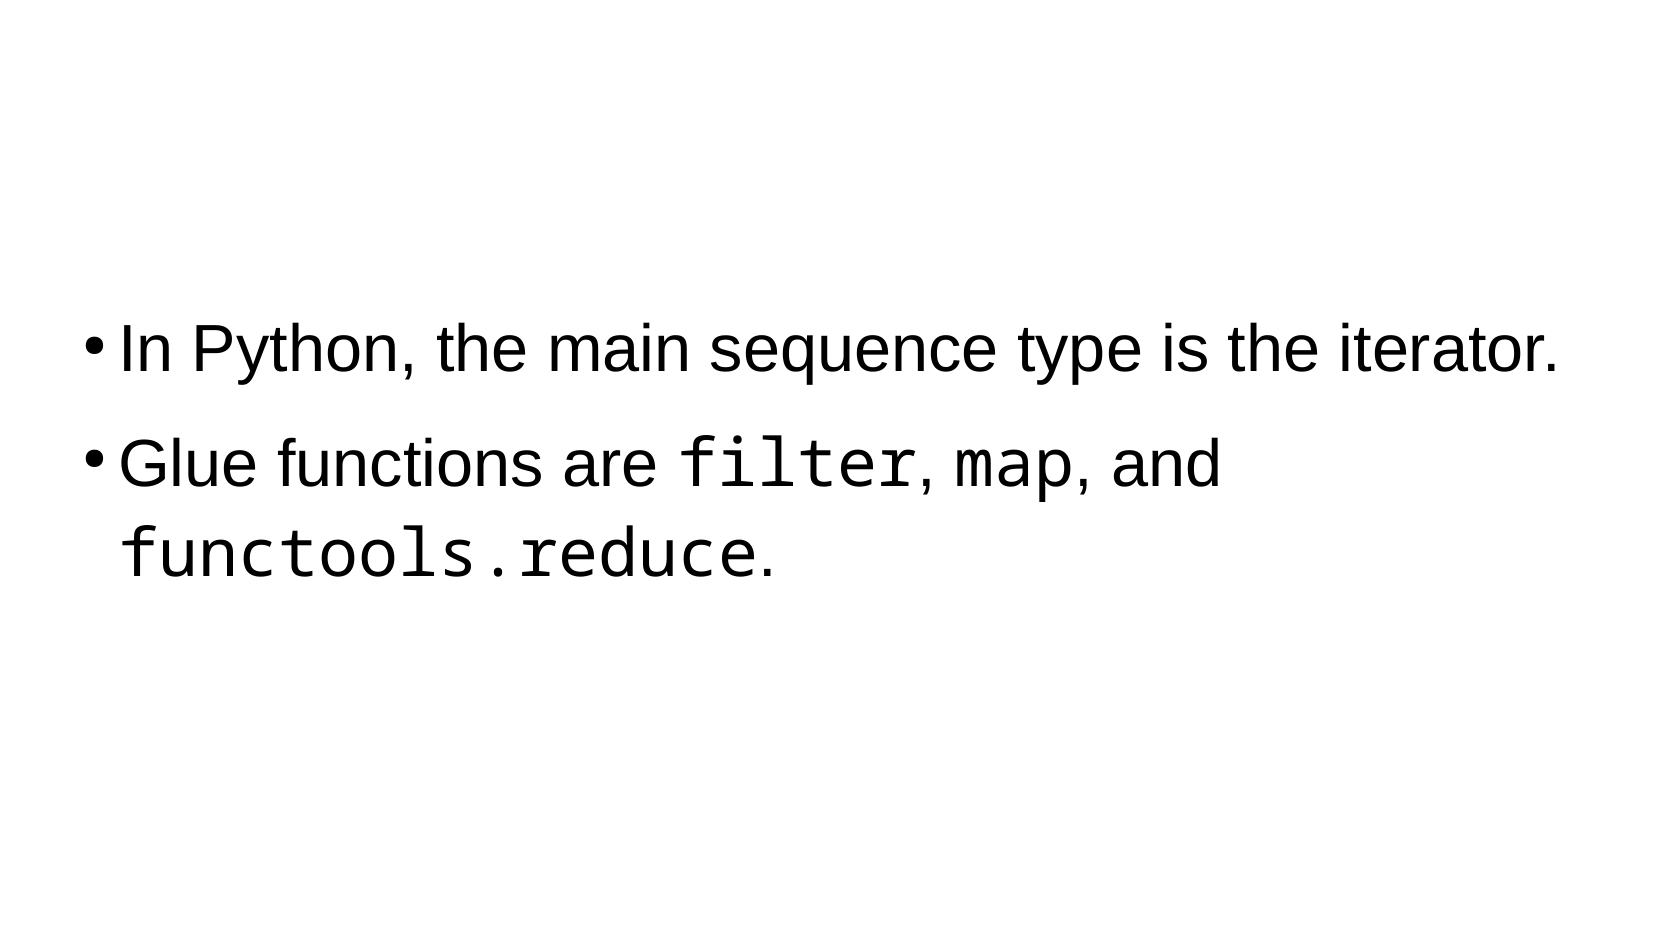

# In Python, the main sequence type is the iterator.
Glue functions are filter, map, and functools.reduce.